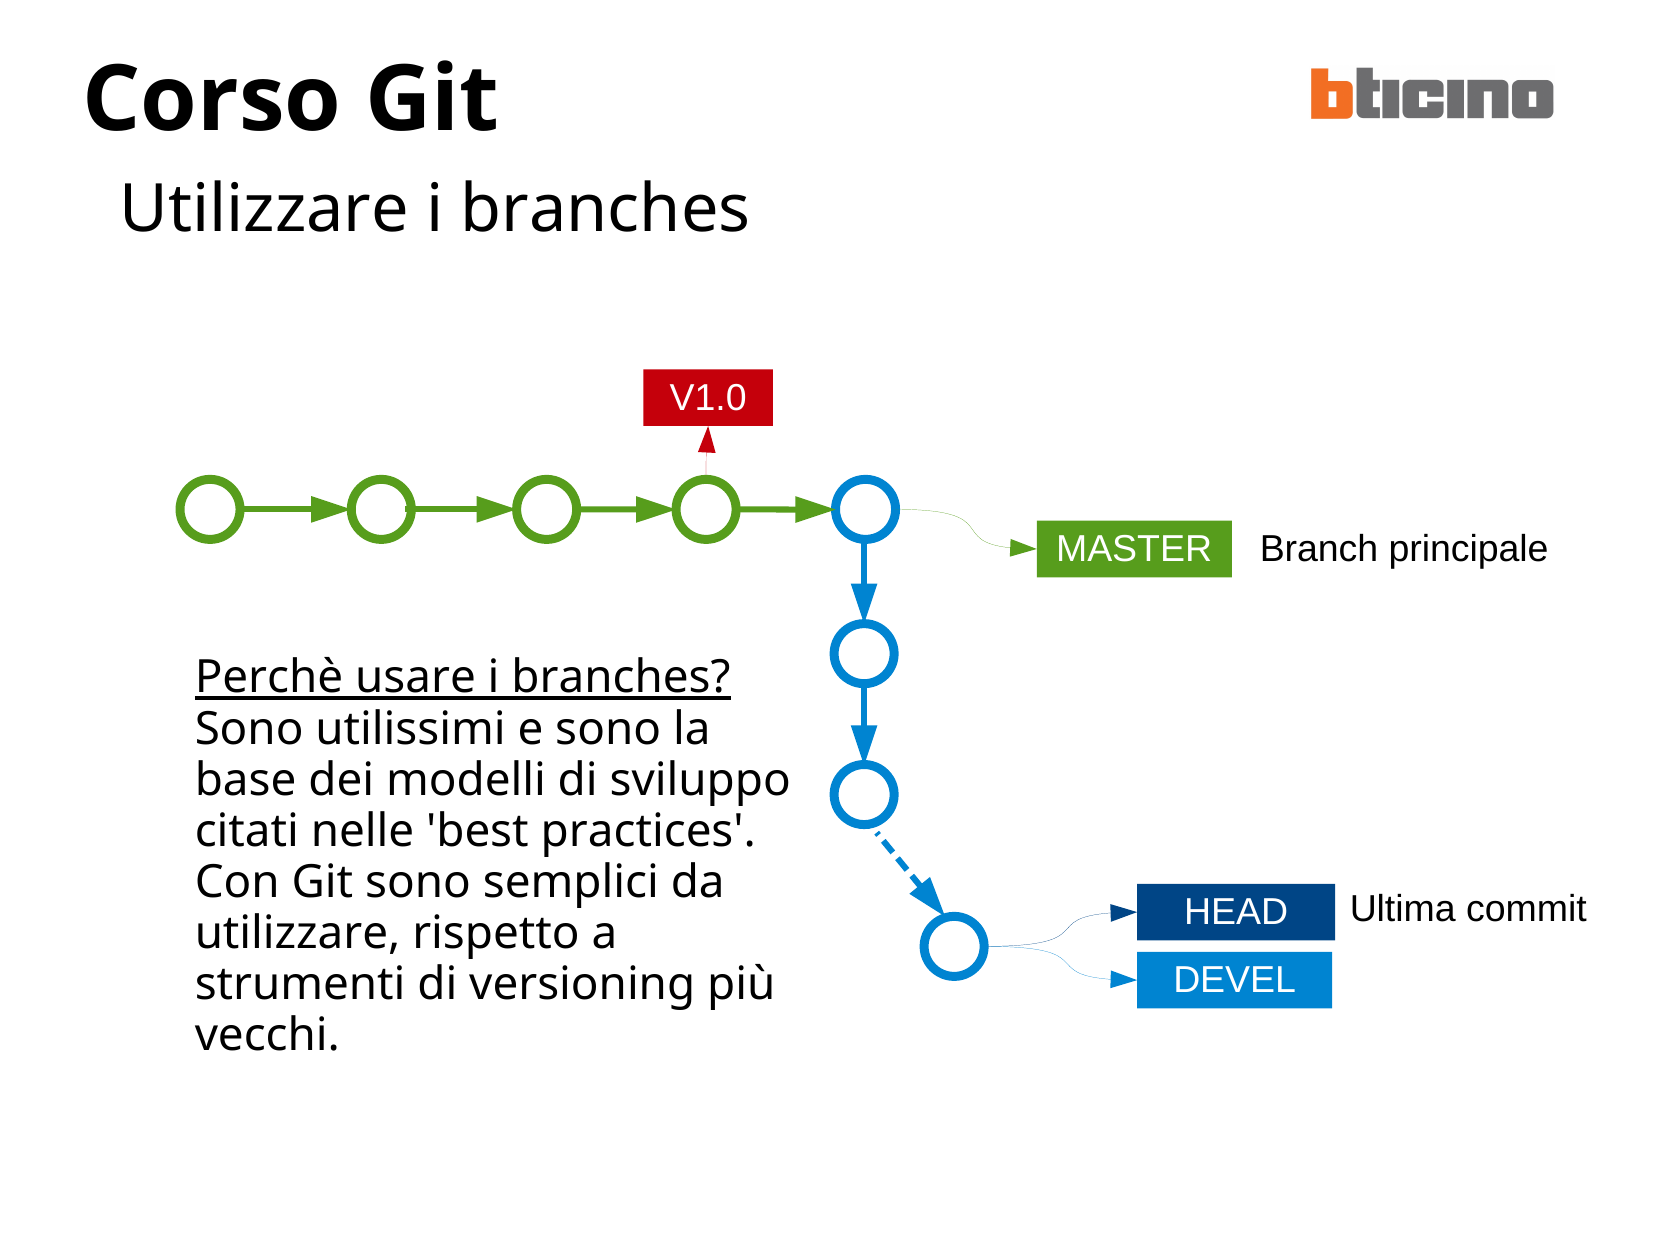

# Corso Git
Utilizzare i branches
V1.0
Branch principale
MASTER
Perchè usare i branches?
Sono utilissimi e sono la base dei modelli di sviluppo citati nelle 'best practices'. Con Git sono semplici da utilizzare, rispetto a strumenti di versioning più vecchi.
Ultima commit
HEAD
DEVEL